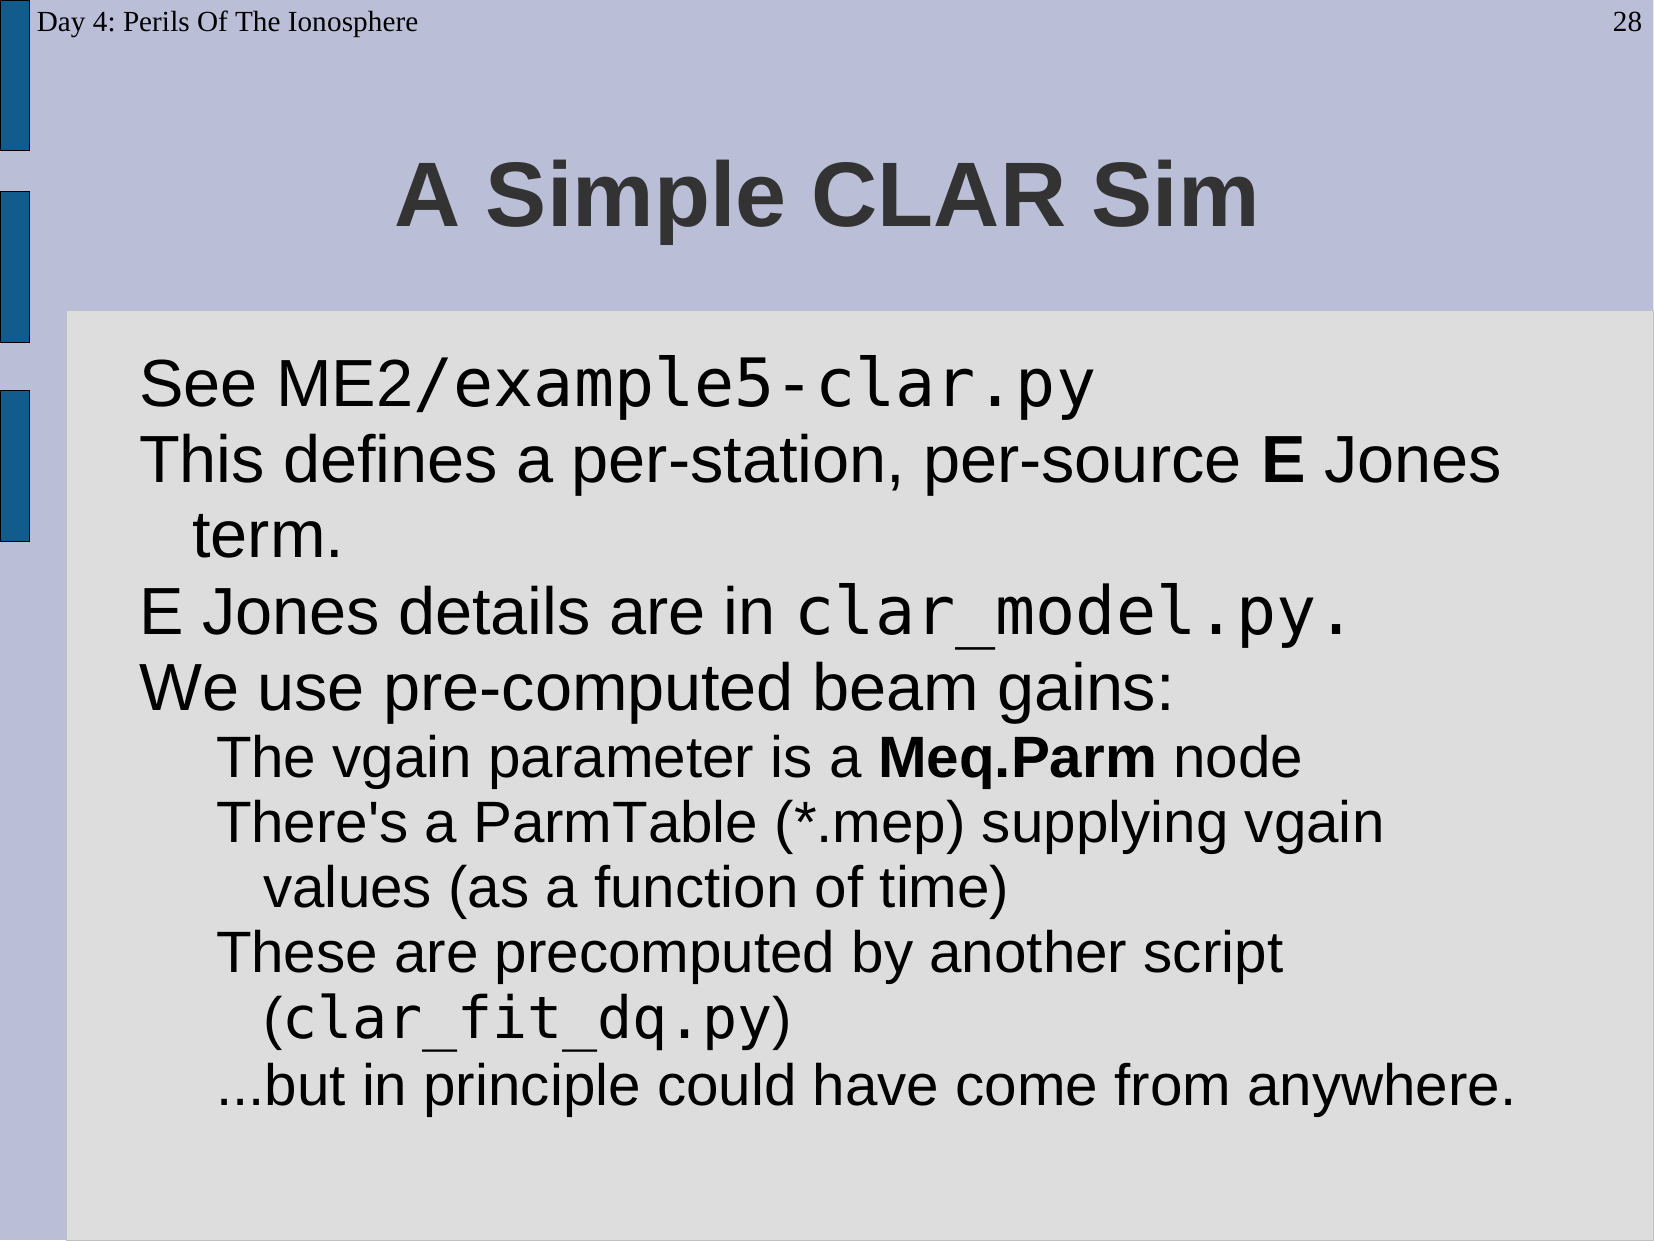

Day 4: Perils Of The Ionosphere
28
# A Simple CLAR Sim
See ME2/example5-clar.py
This defines a per-station, per-source E Jones term.
E Jones details are in clar_model.py.
We use pre-computed beam gains:
The vgain parameter is a Meq.Parm node
There's a ParmTable (*.mep) supplying vgain values (as a function of time)
These are precomputed by another script
(clar_fit_dq.py)
...but in principle could have come from anywhere.